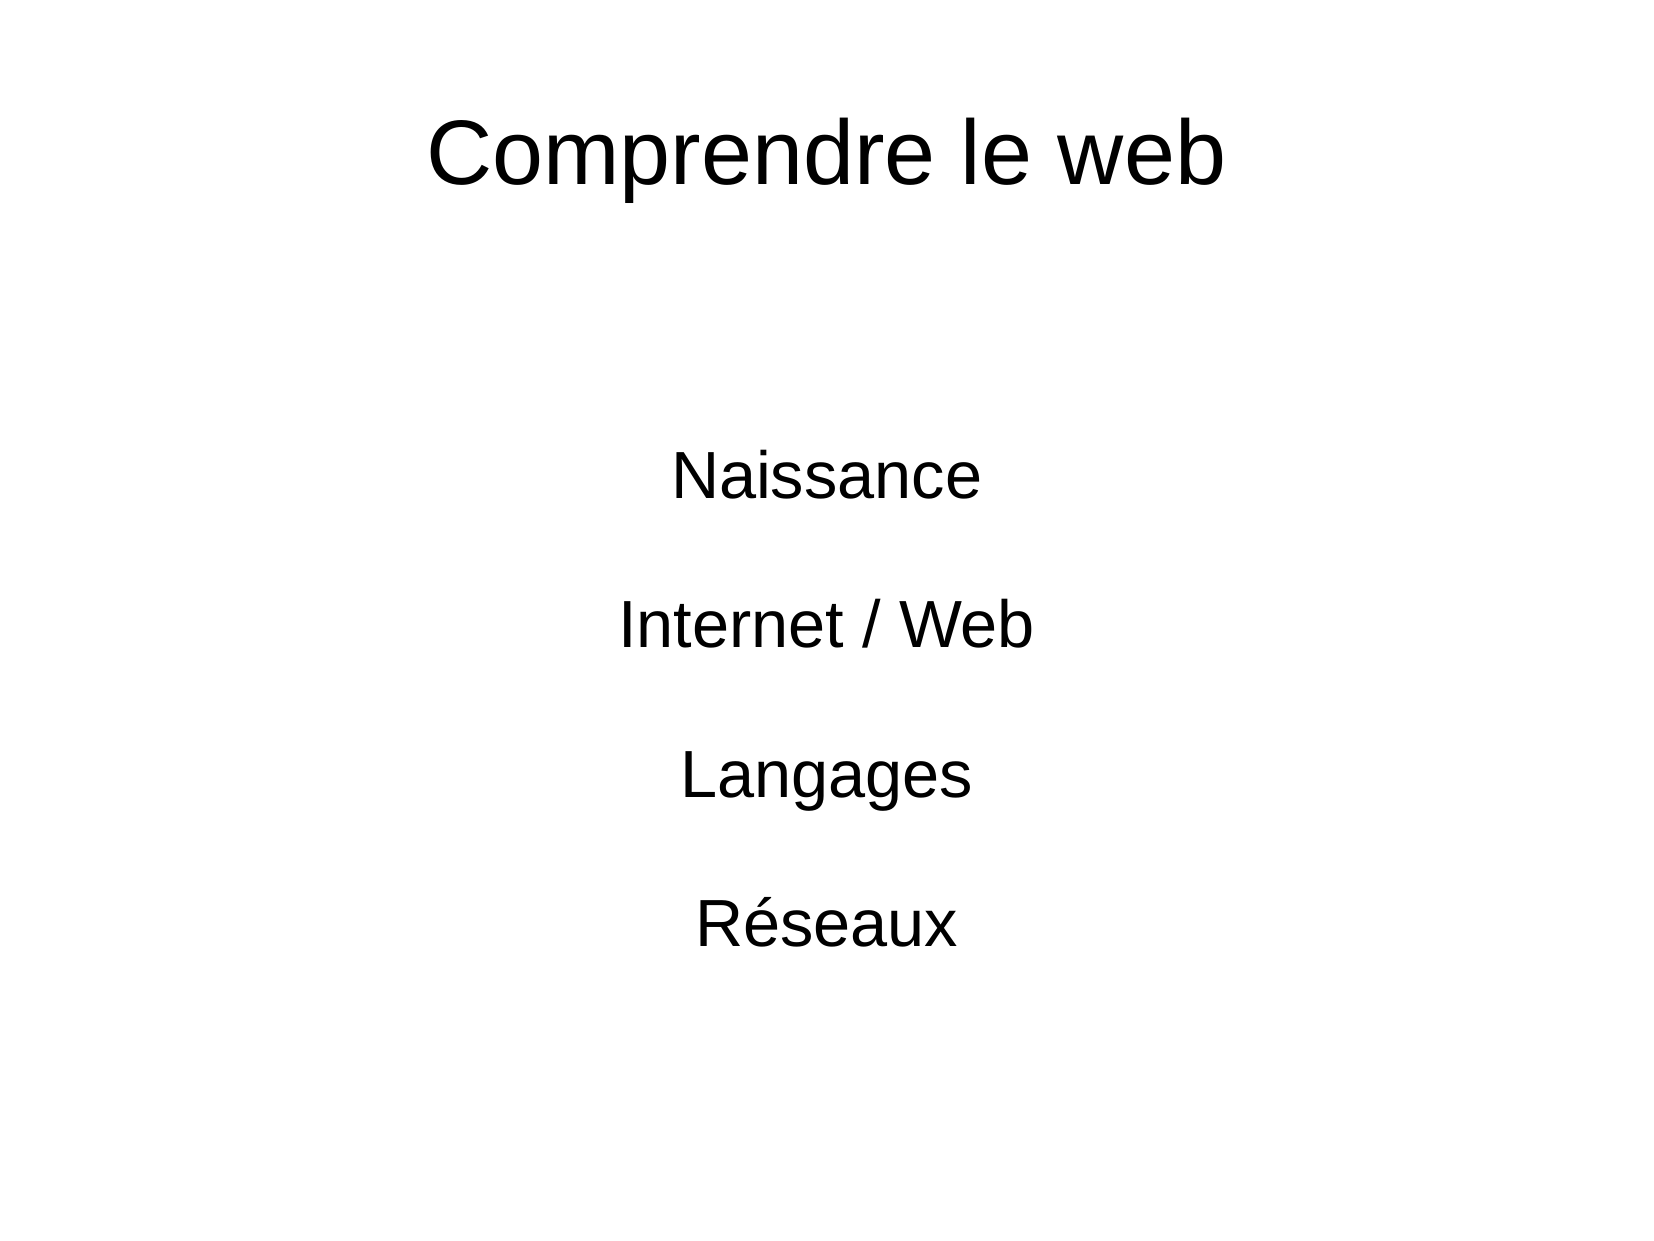

# Comprendre le web
Naissance
Internet / Web
Langages
Réseaux